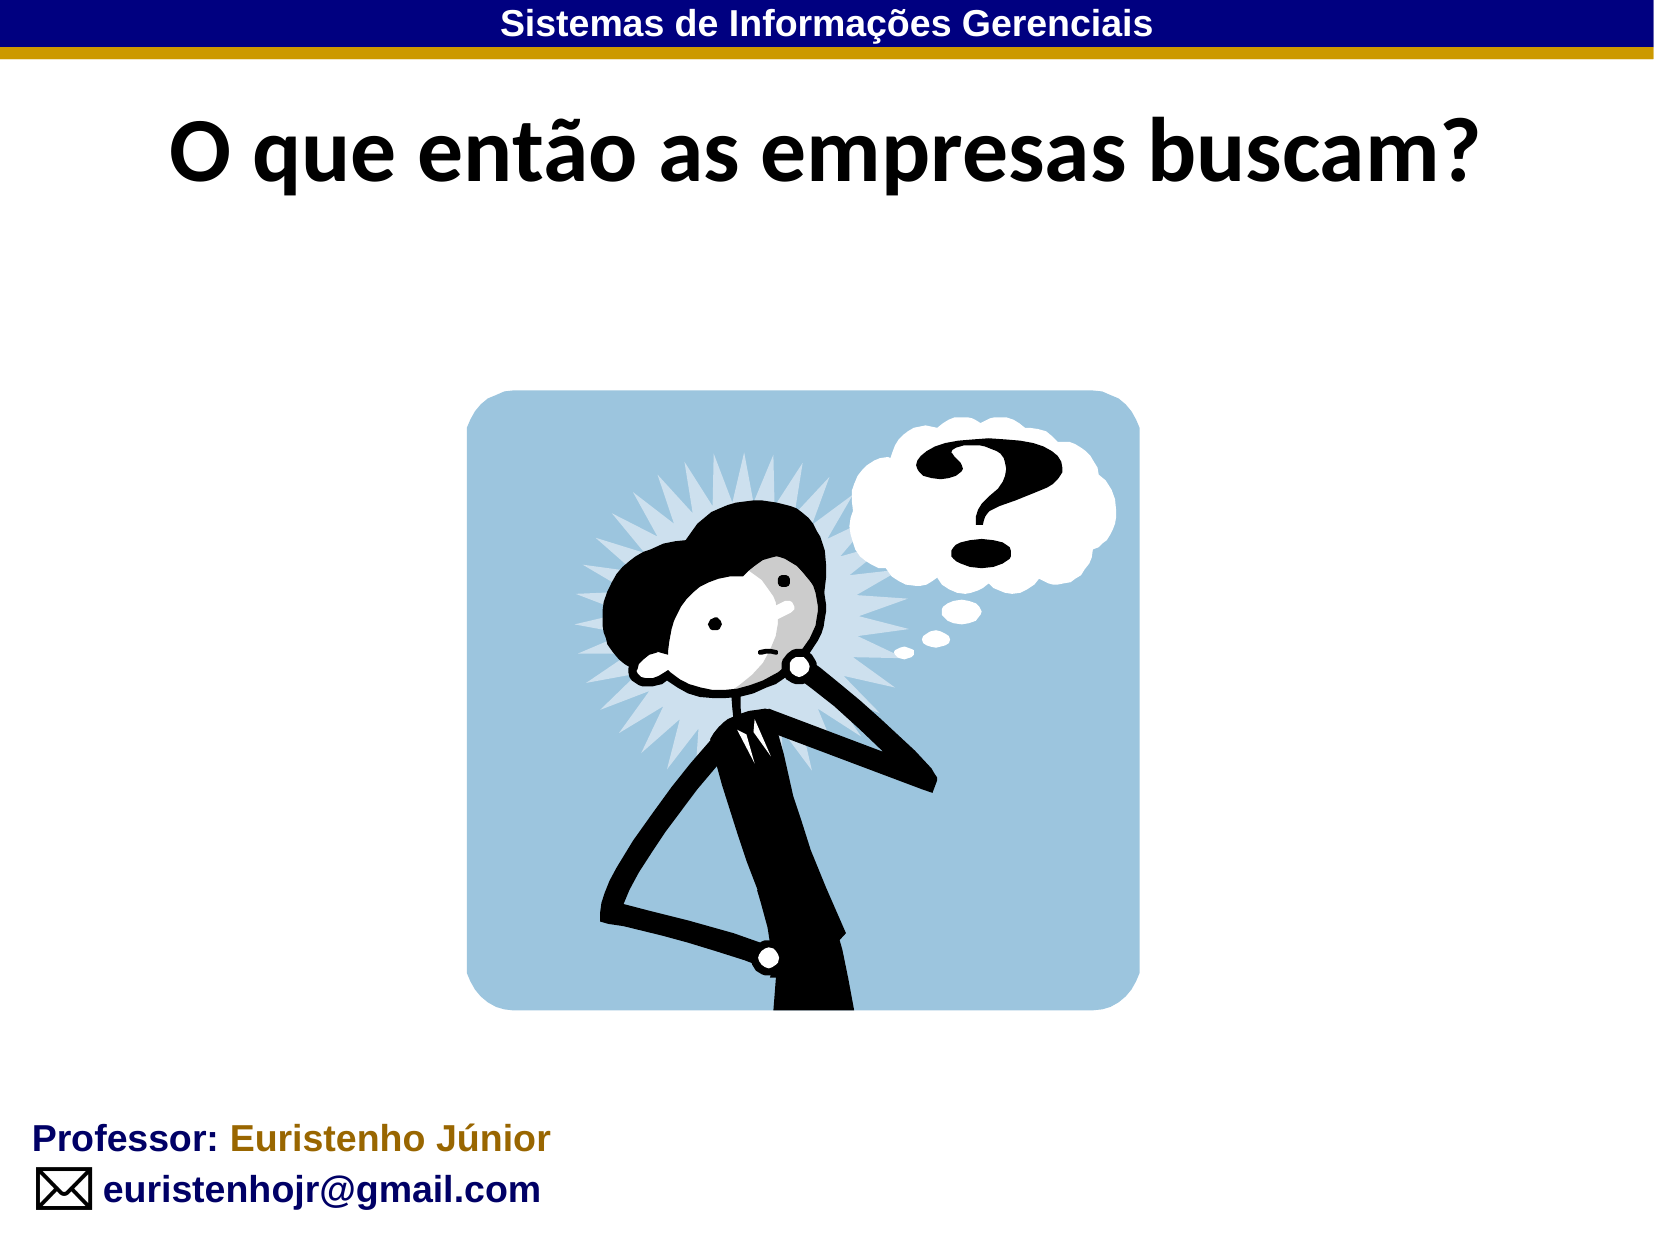

Empreendedorismo
Sistemas de Informações Gerenciais
# O que então as empresas buscam?
Professor: Euristenho Júnior
euristenhojr@gmail.com